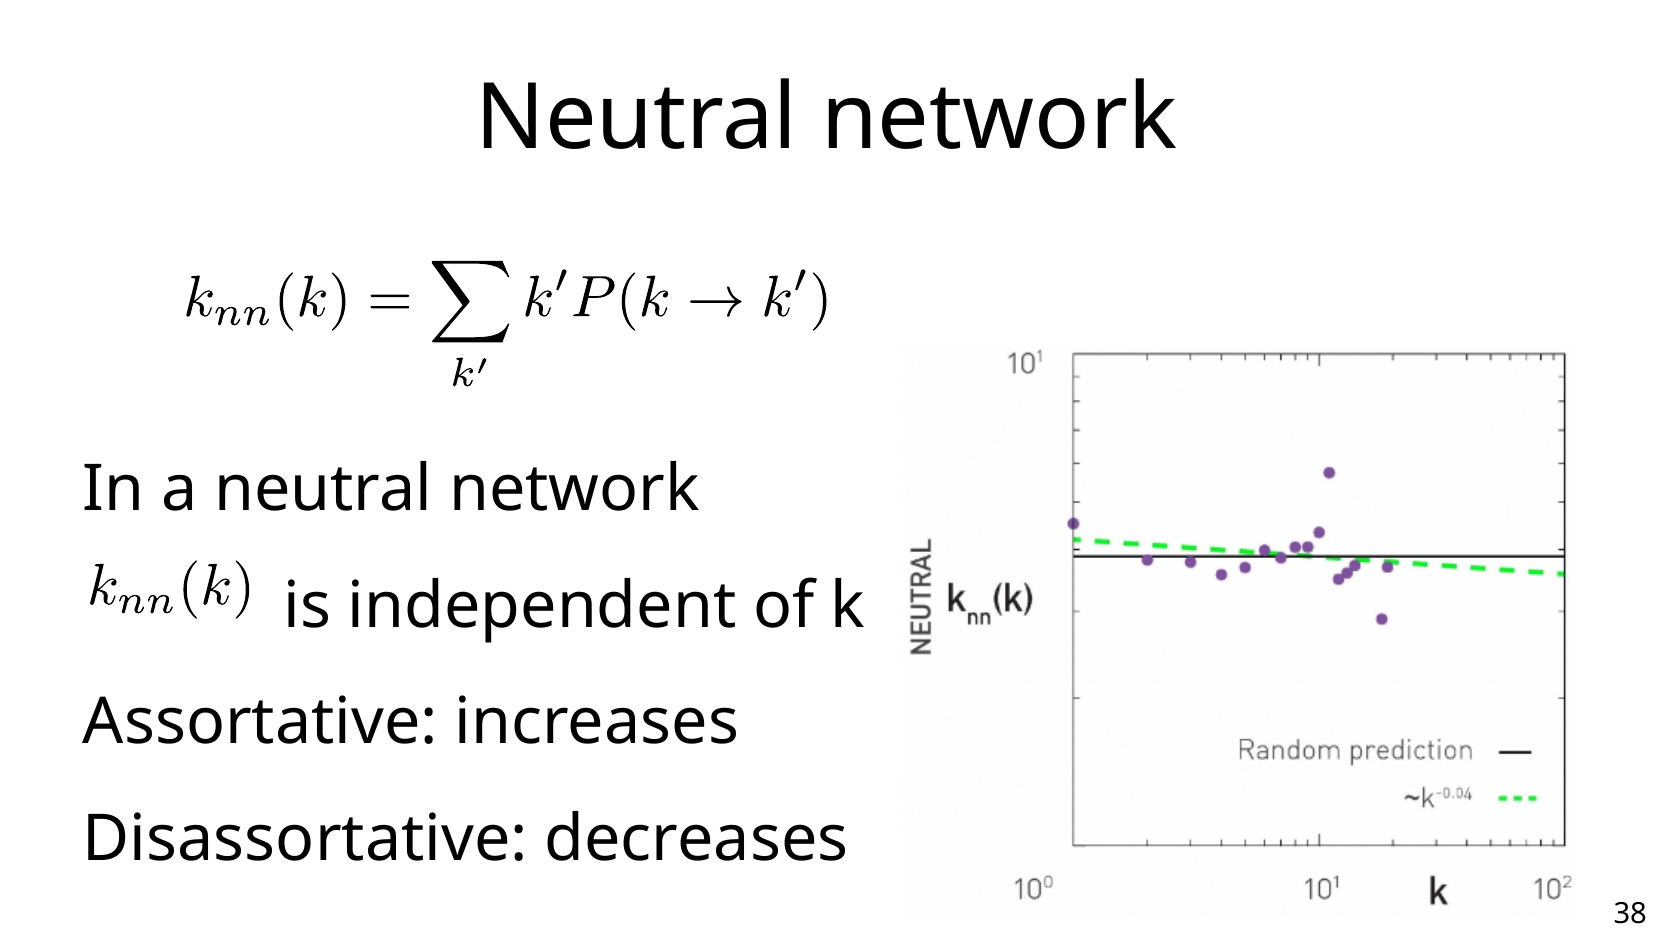

# Neutral network
In a neutral network
 is independent of k
Assortative: increases
Disassortative: decreases
38